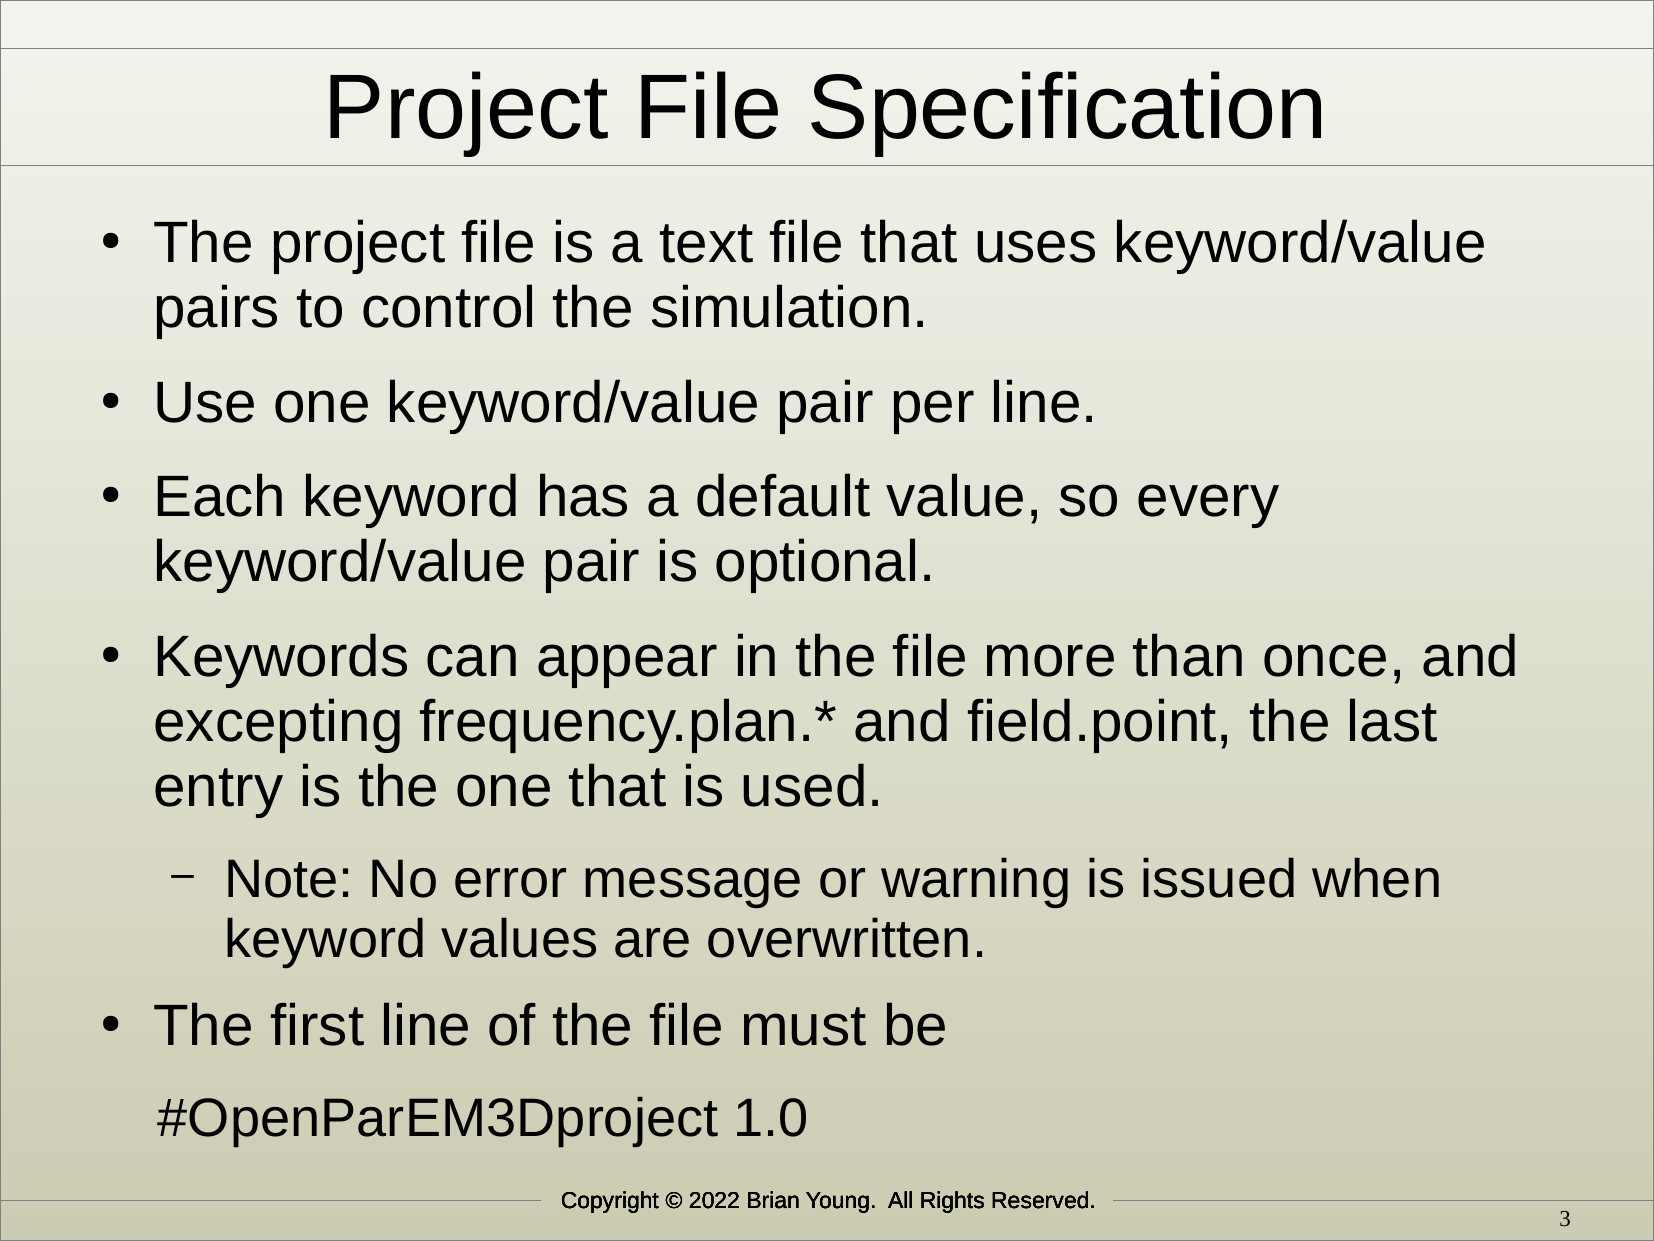

# Project File Specification
The project file is a text file that uses keyword/value pairs to control the simulation.
Use one keyword/value pair per line.
Each keyword has a default value, so every keyword/value pair is optional.
Keywords can appear in the file more than once, and excepting frequency.plan.* and field.point, the last entry is the one that is used.
Note: No error message or warning is issued when keyword values are overwritten.
The first line of the file must be
#OpenParEM3Dproject 1.0
3